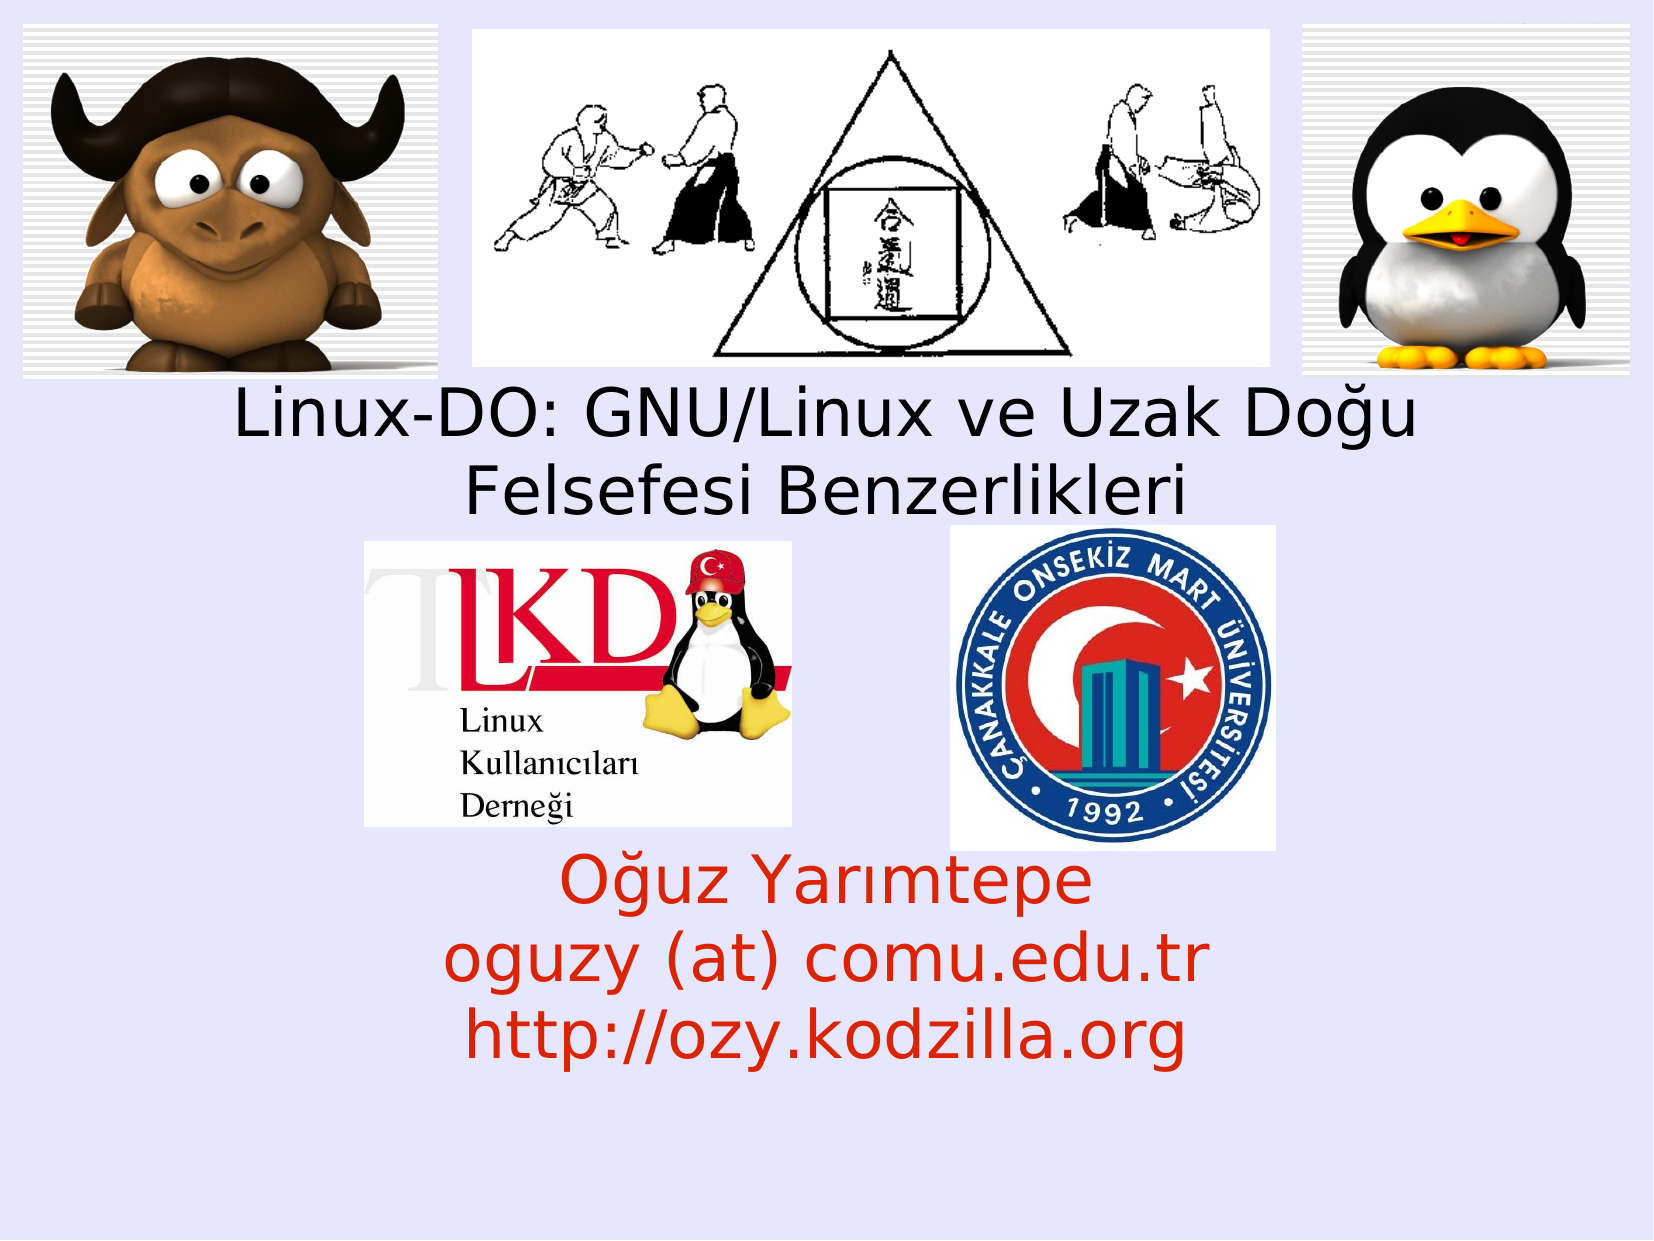

# Linux-DO: GNU/Linux ve Uzak Doğu Felsefesi Benzerlikleri
Oğuz Yarımtepe
oguzy (at) comu.edu.tr
http://ozy.kodzilla.org